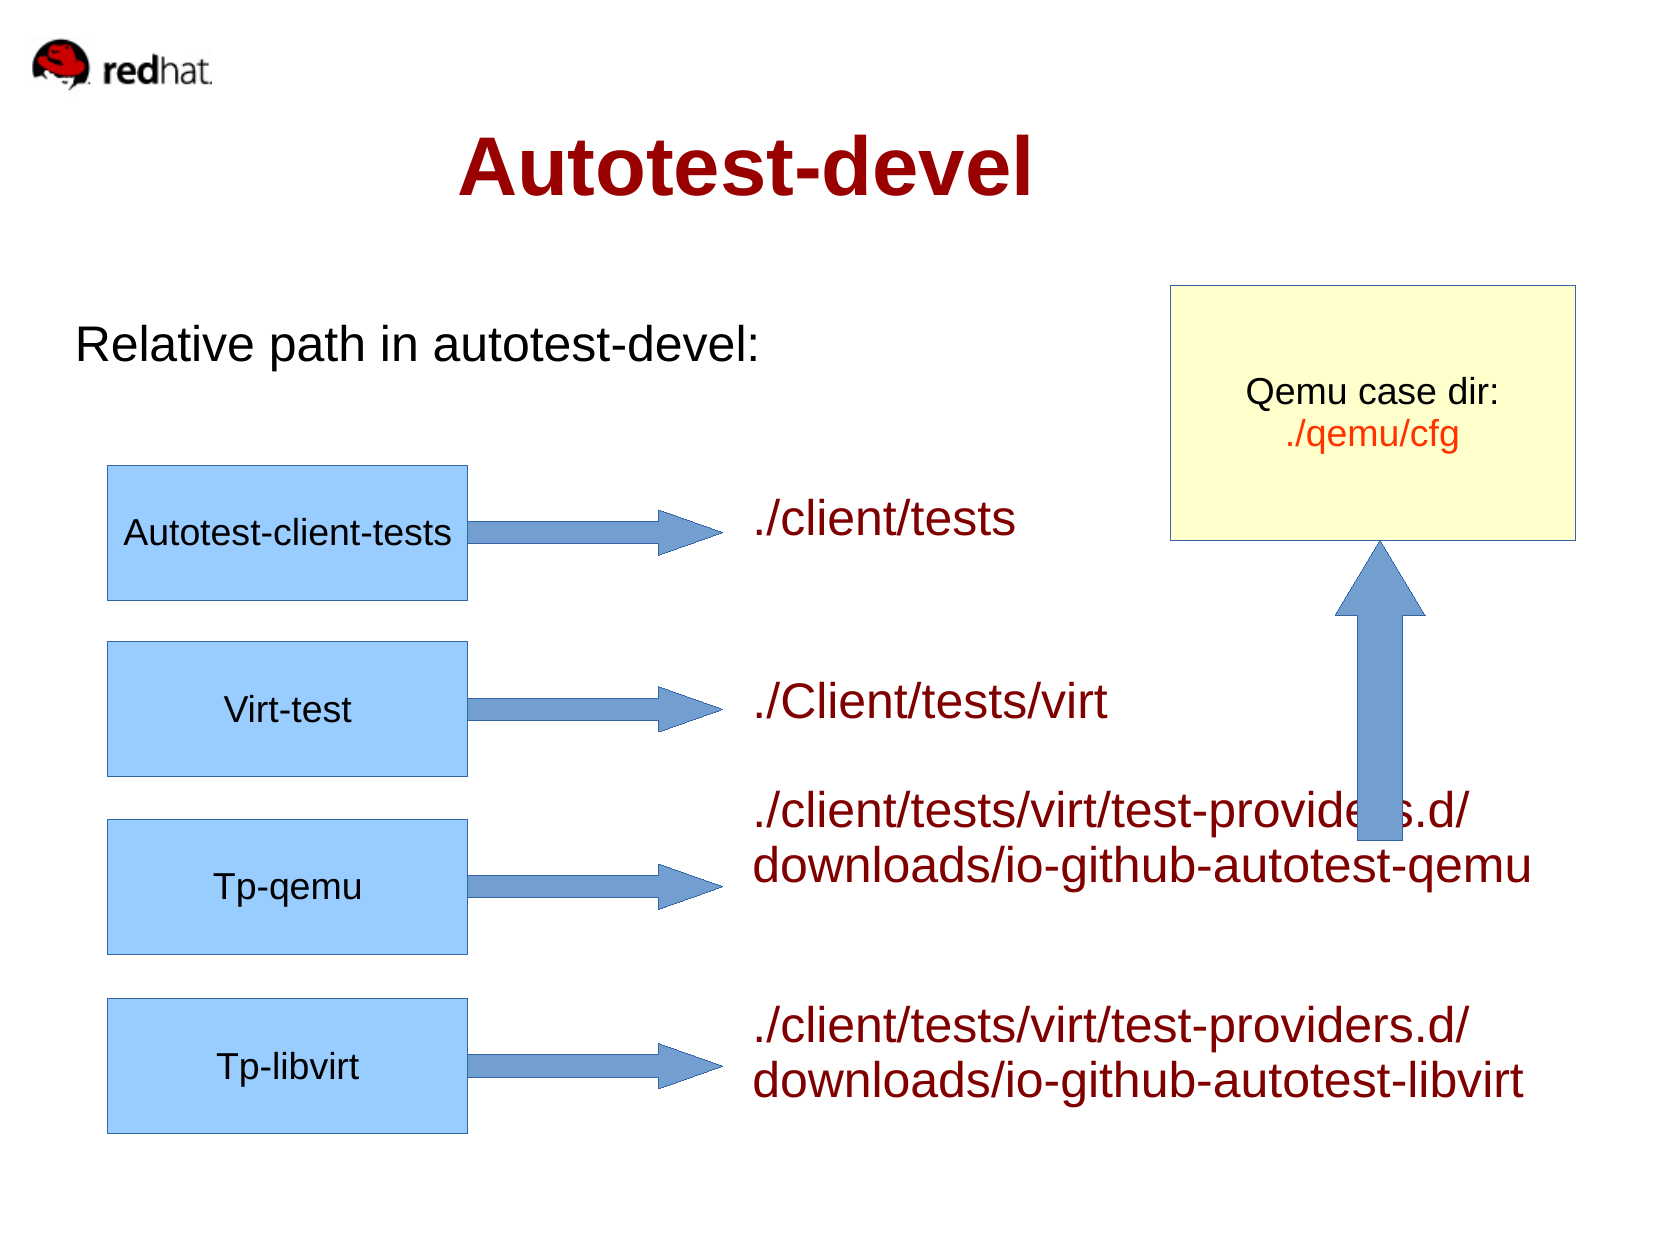

Autotest-devel
Qemu case dir:
./qemu/cfg
Relative path in autotest-devel:
Autotest-client-tests
./client/tests
Virt-test
./Client/tests/virt
./client/tests/virt/test-providers.d/downloads/io-github-autotest-qemu
Tp-qemu
./client/tests/virt/test-providers.d/downloads/io-github-autotest-libvirt
Tp-libvirt